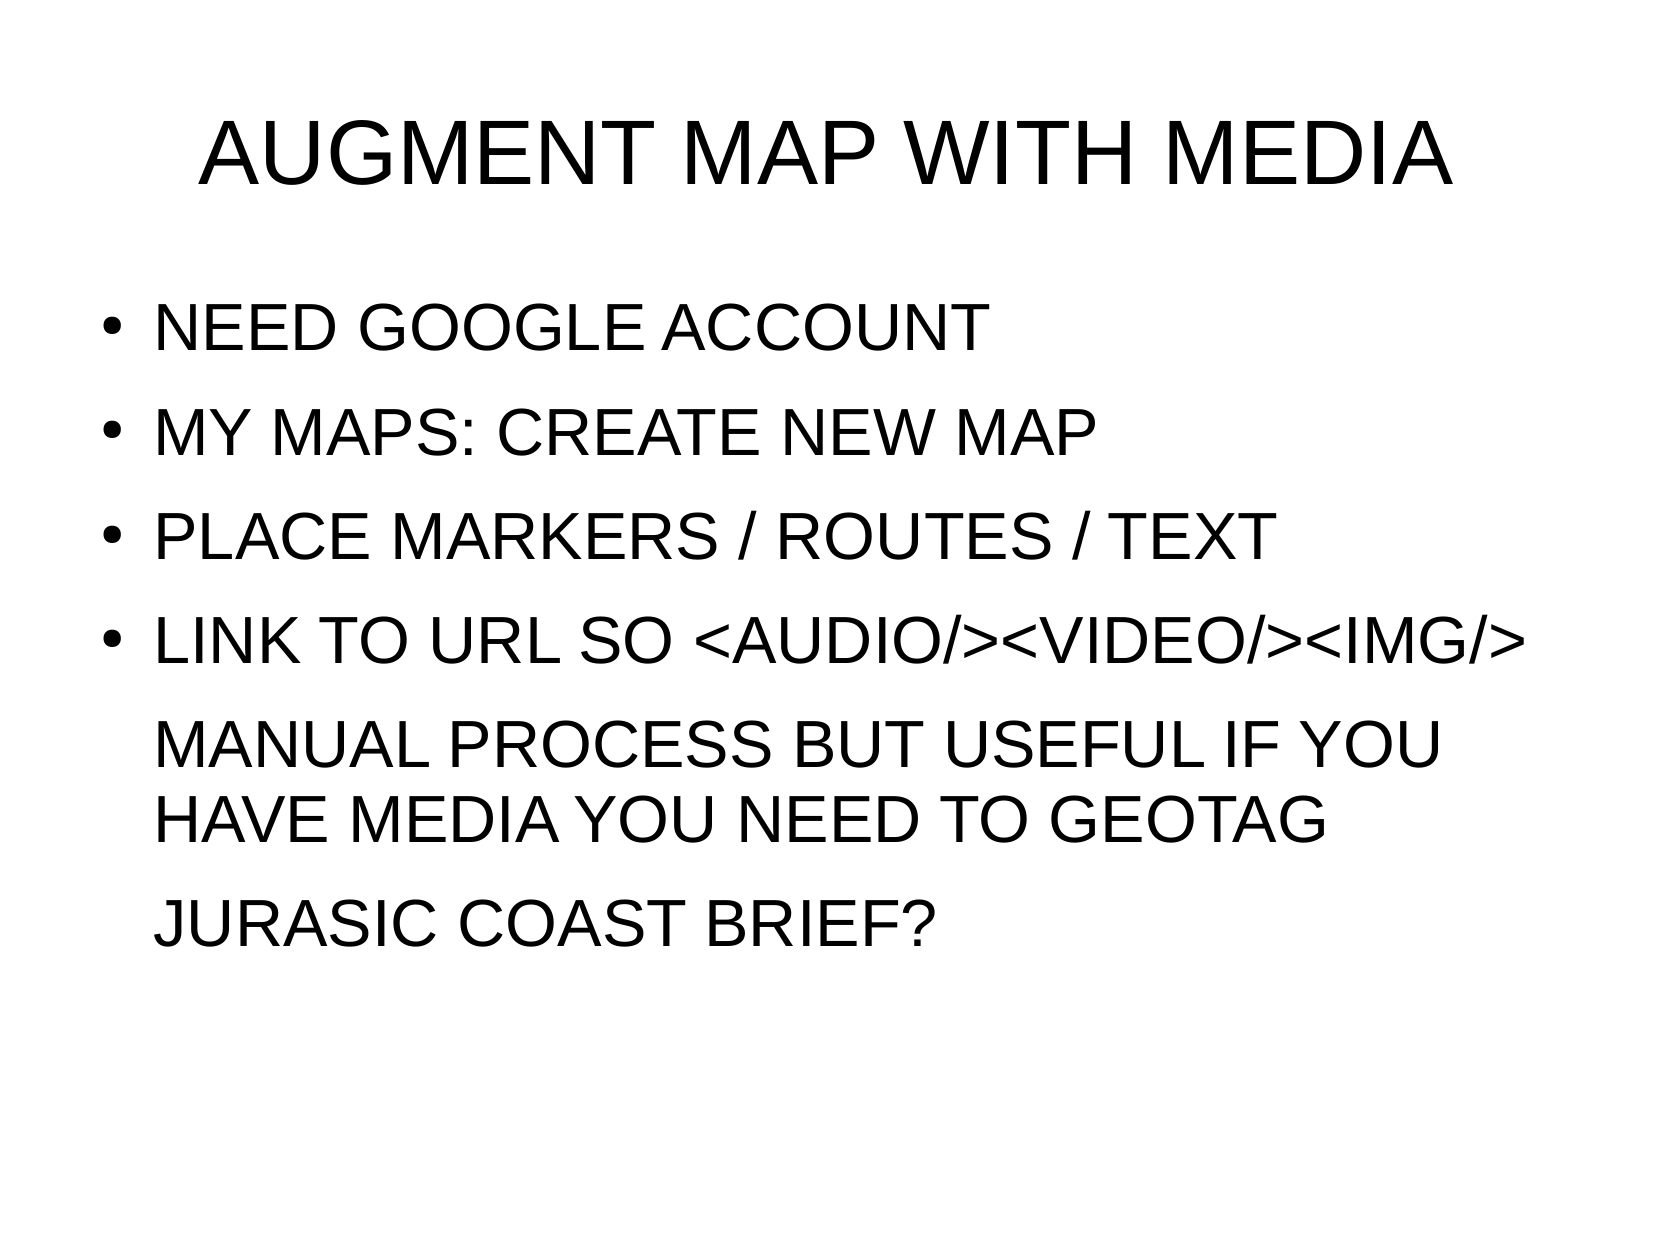

# AUGMENT MAP WITH MEDIA
NEED GOOGLE ACCOUNT
MY MAPS: CREATE NEW MAP
PLACE MARKERS / ROUTES / TEXT
LINK TO URL SO <AUDIO/><VIDEO/><IMG/>
MANUAL PROCESS BUT USEFUL IF YOU HAVE MEDIA YOU NEED TO GEOTAG
JURASIC COAST BRIEF?